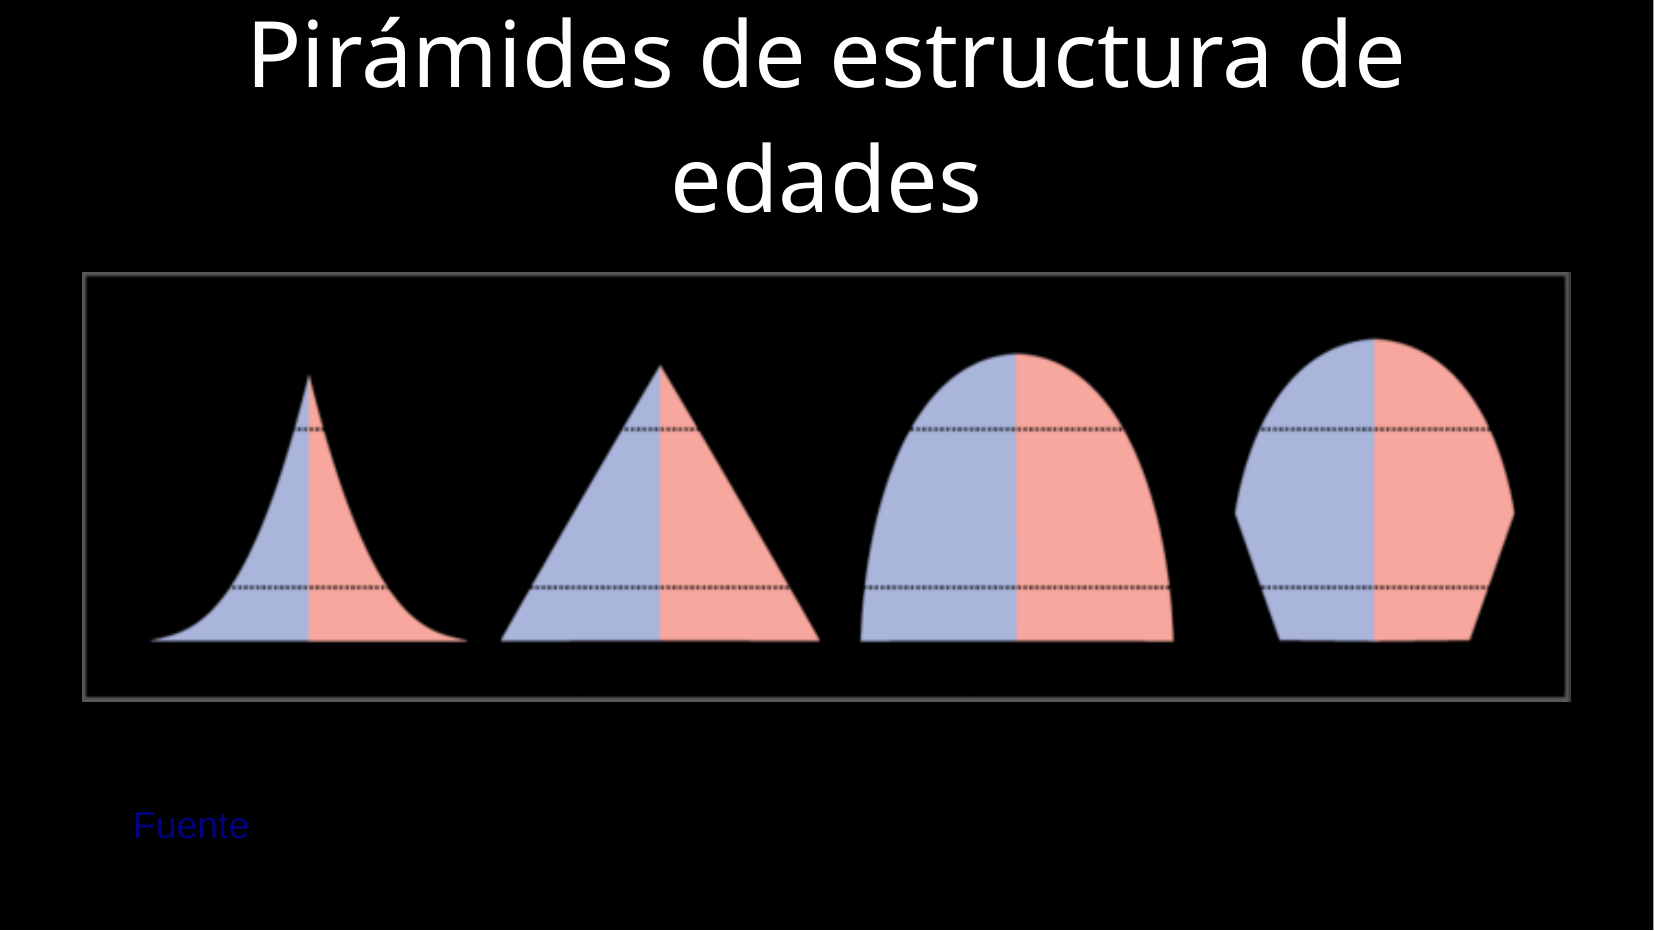

# Pirámides de estructura de edades
Fuente